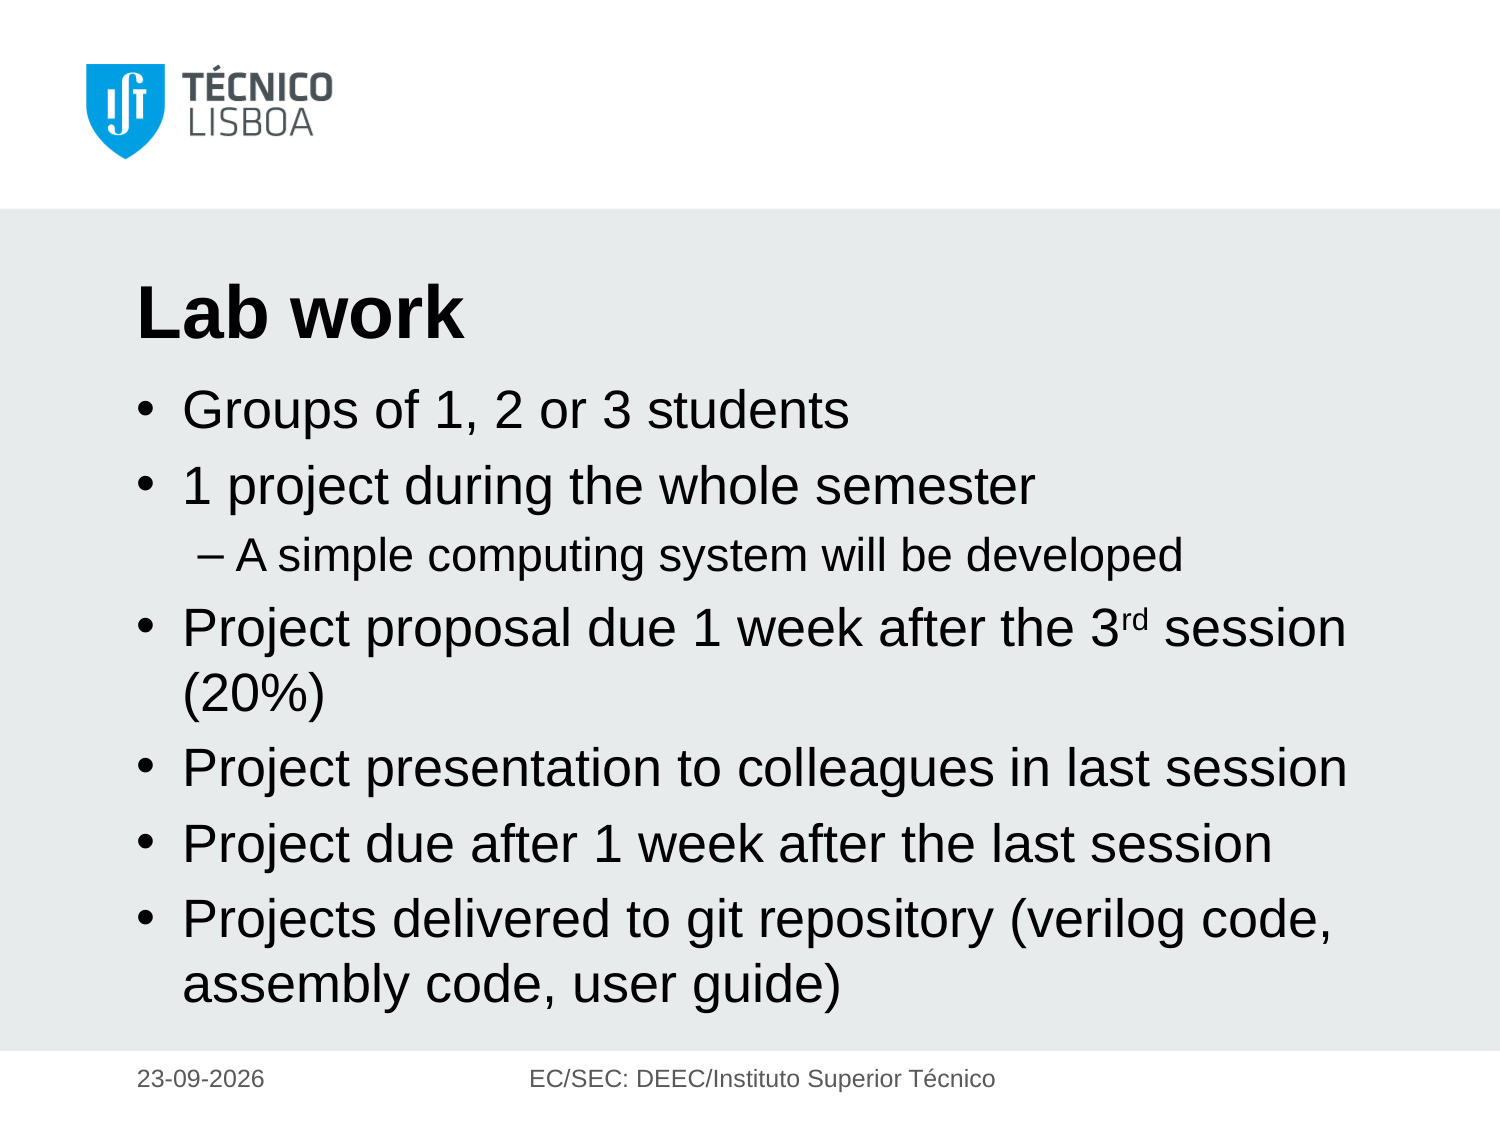

# Lab work
Groups of 1, 2 or 3 students
1 project during the whole semester
A simple computing system will be developed
Project proposal due 1 week after the 3rd session (20%)
Project presentation to colleagues in last session
Project due after 1 week after the last session
Projects delivered to git repository (verilog code, assembly code, user guide)
EC/SEC: DEEC/Instituto Superior Técnico